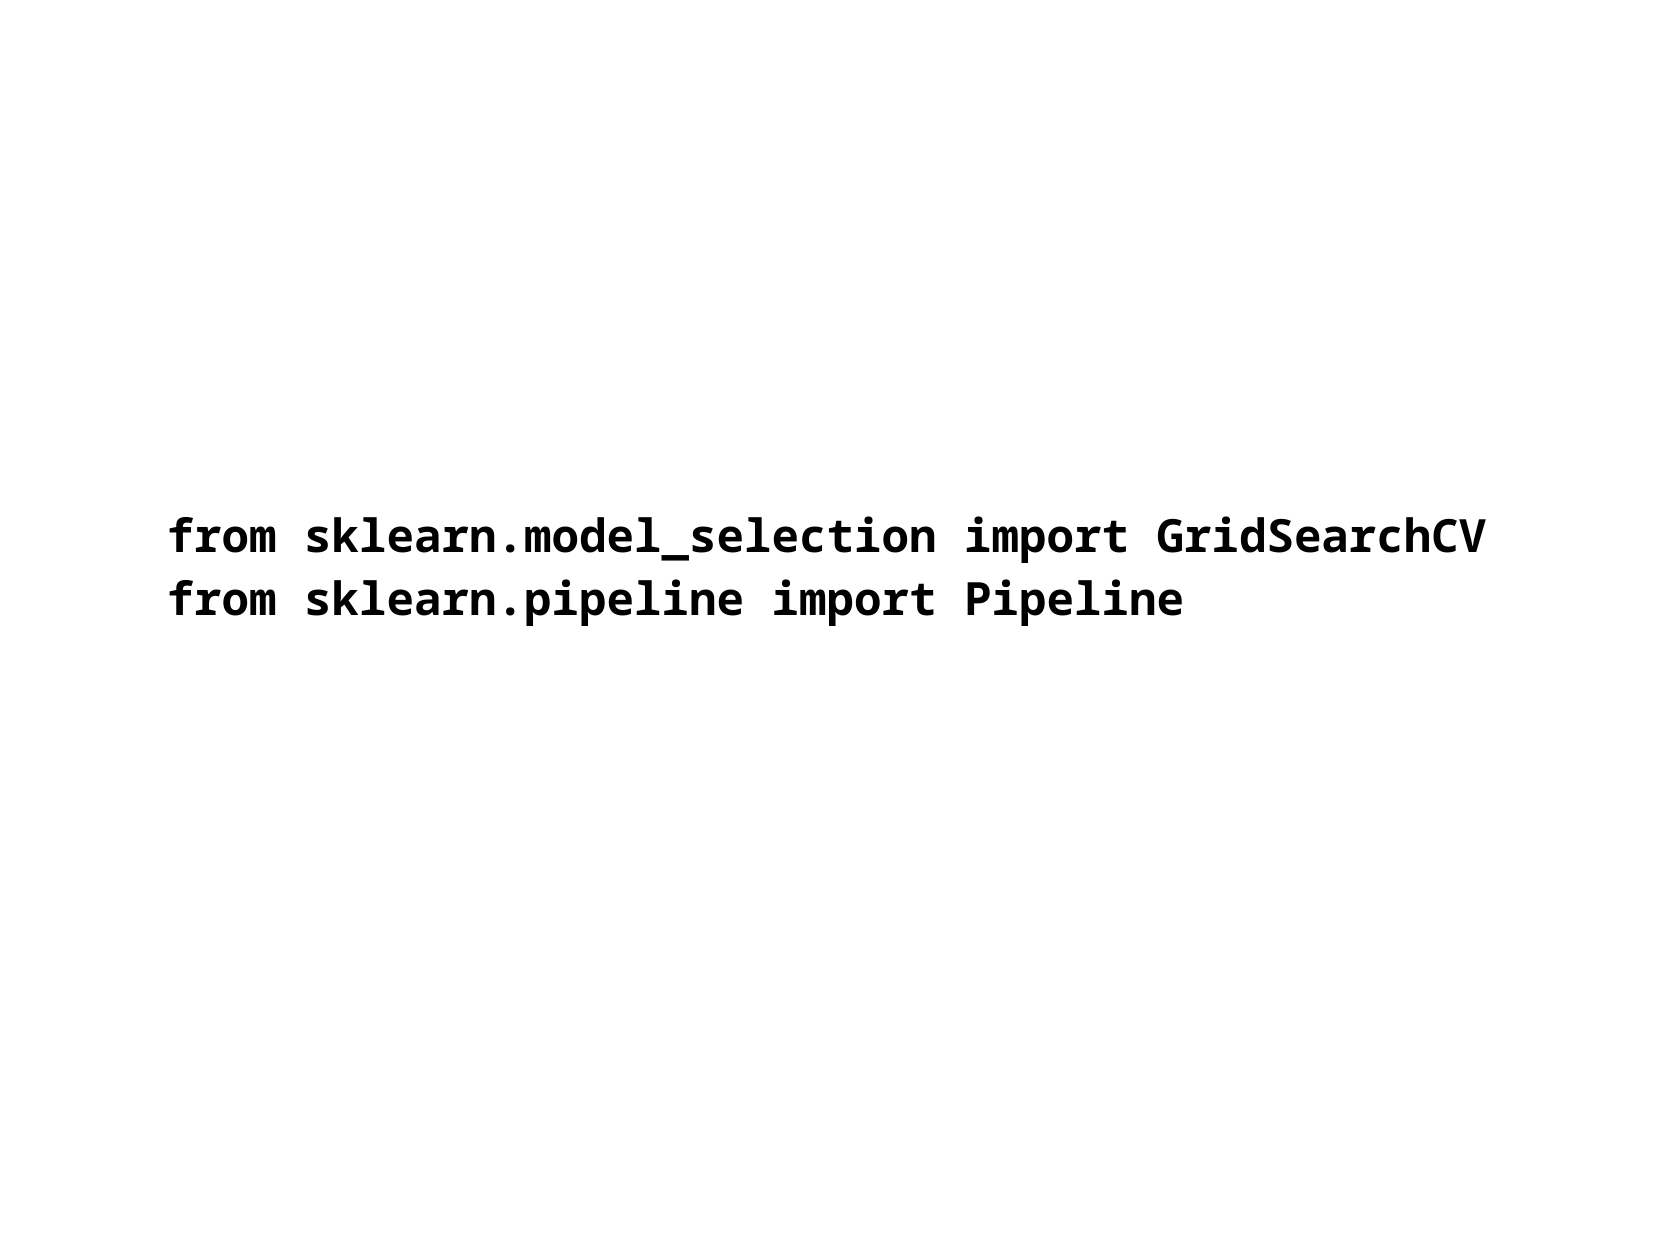

from sklearn.model_selection import GridSearchCV
from sklearn.pipeline import Pipeline